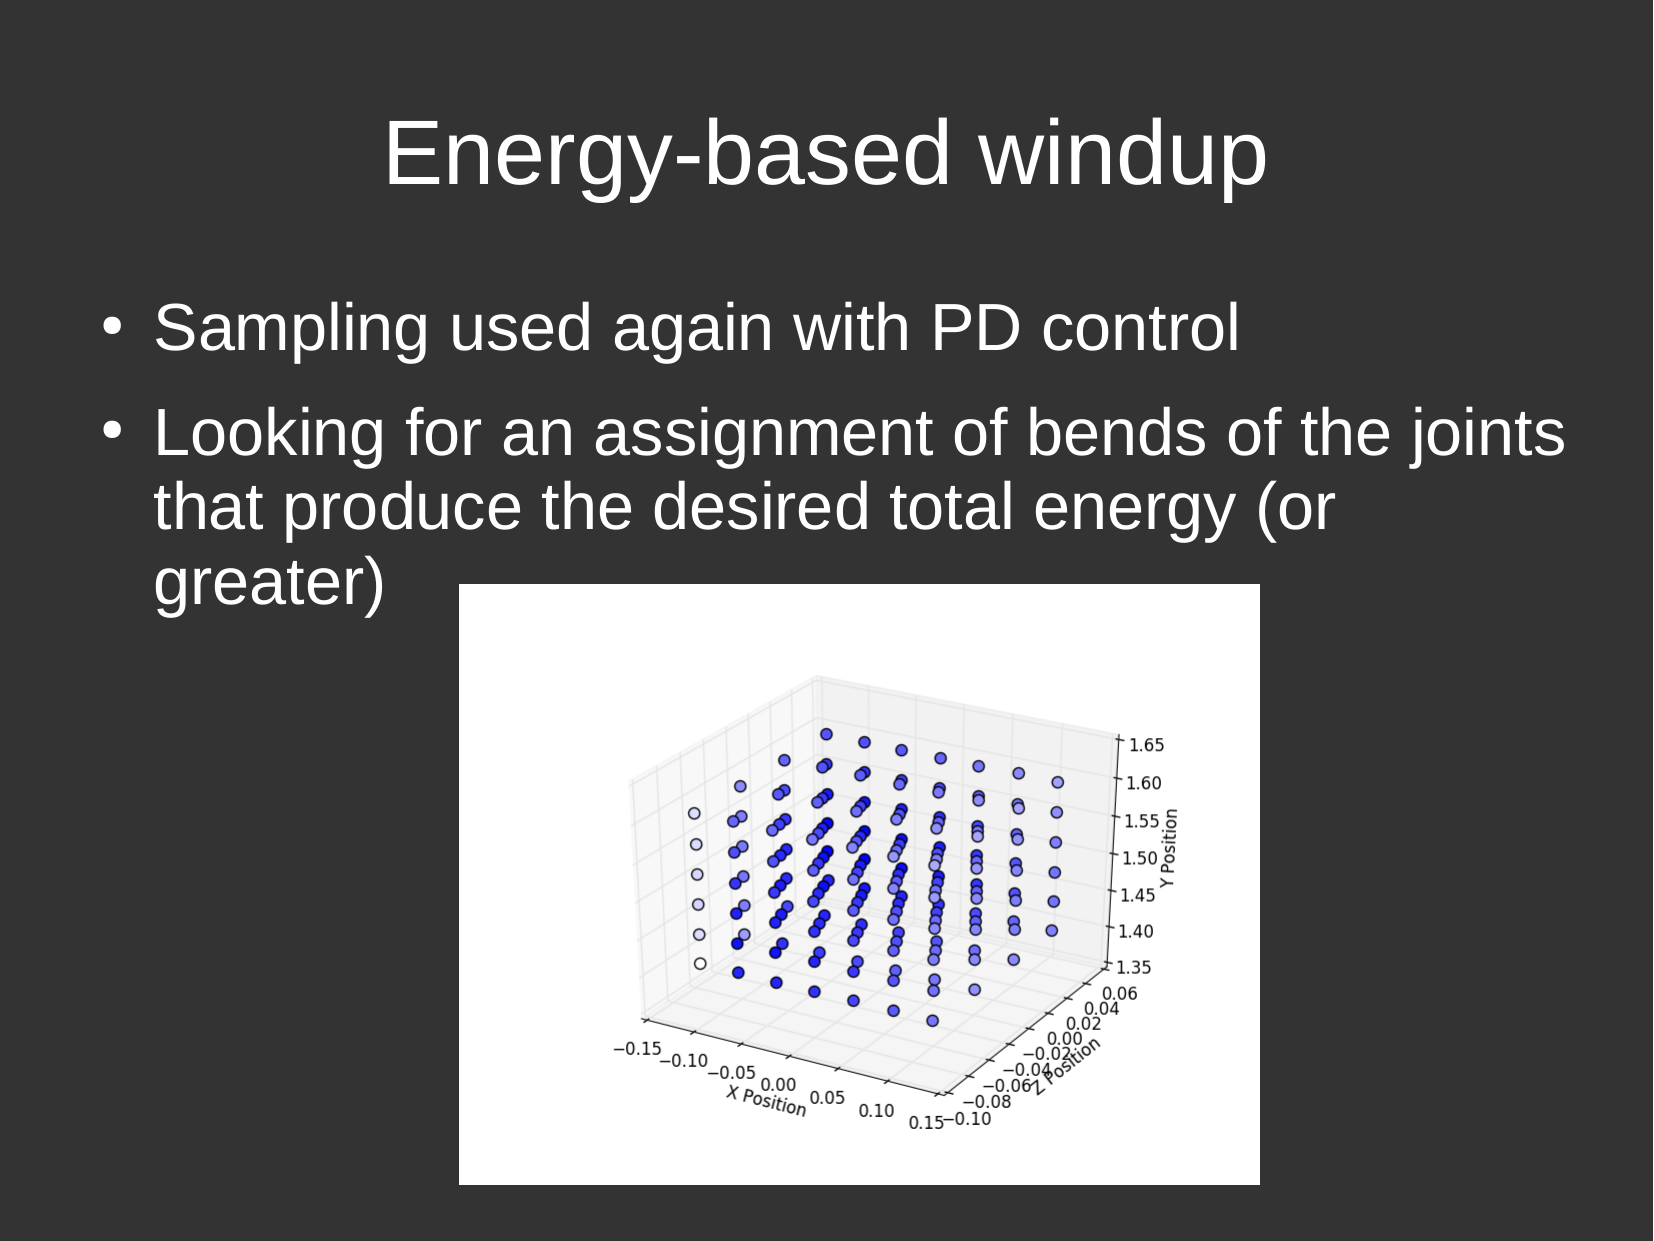

# Energy-based windup
Sampling used again with PD control
Looking for an assignment of bends of the joints that produce the desired total energy (or greater)